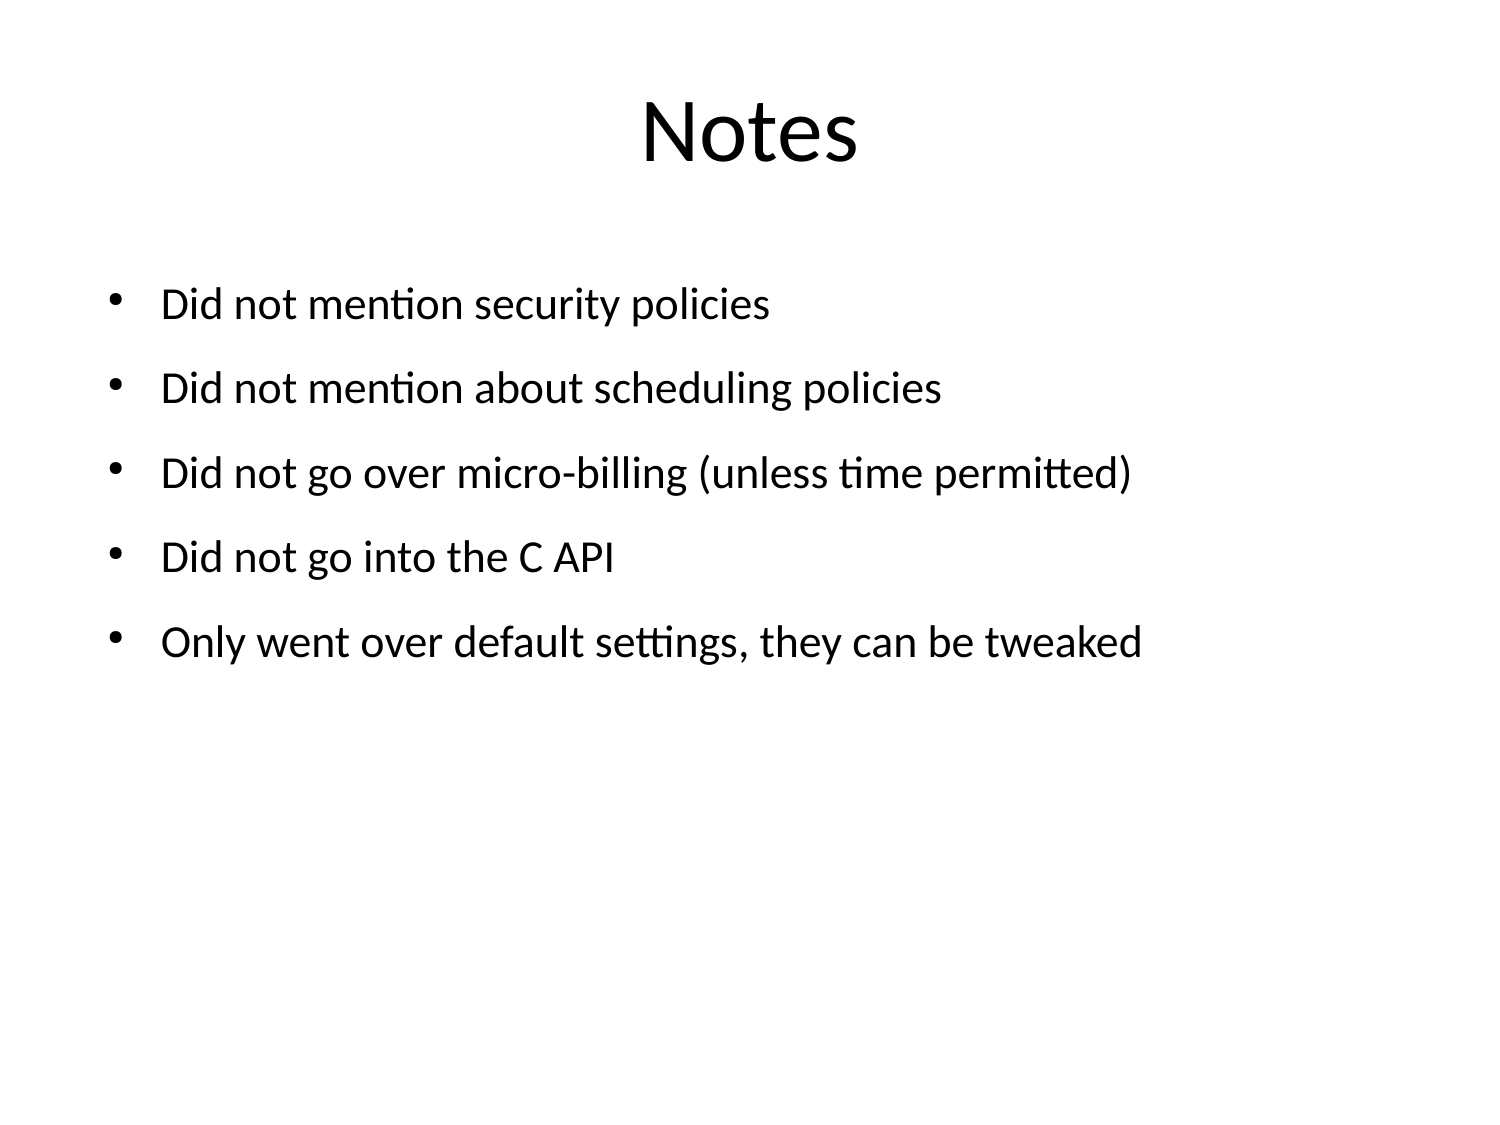

# Notes
Did not mention security policies
Did not mention about scheduling policies
Did not go over micro-billing (unless time permitted)
Did not go into the C API
Only went over default settings, they can be tweaked